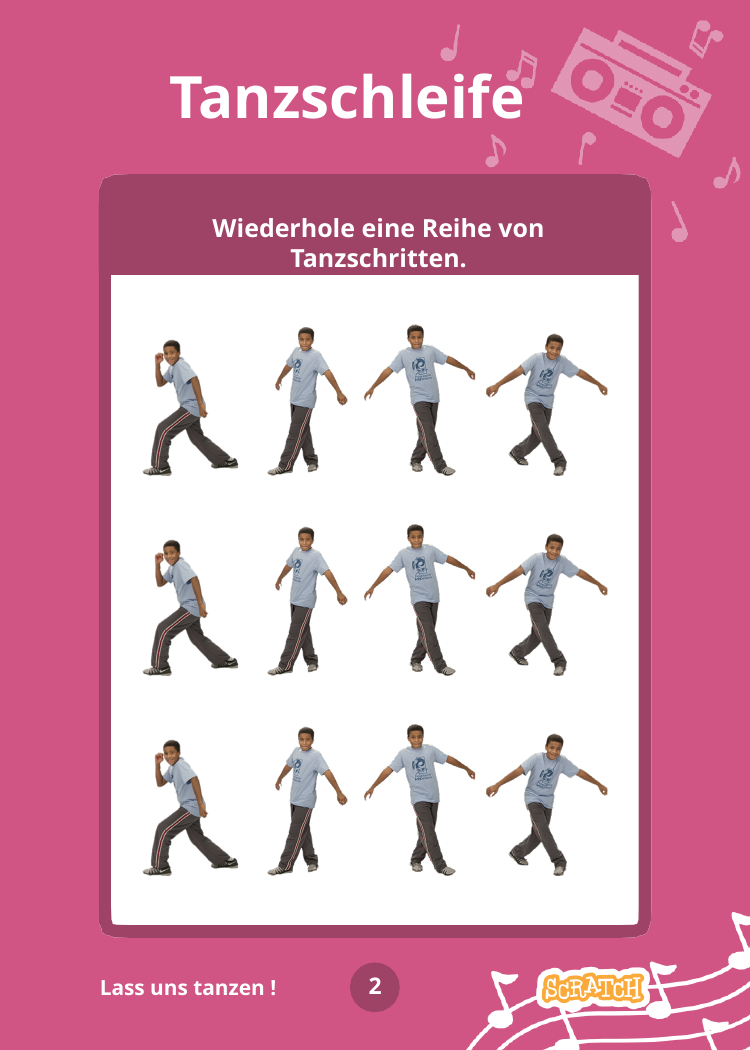

Dance Party!
Tanzschleife
Wiederhole eine Reihe von Tanzschritten.
2
Lass uns tanzen !